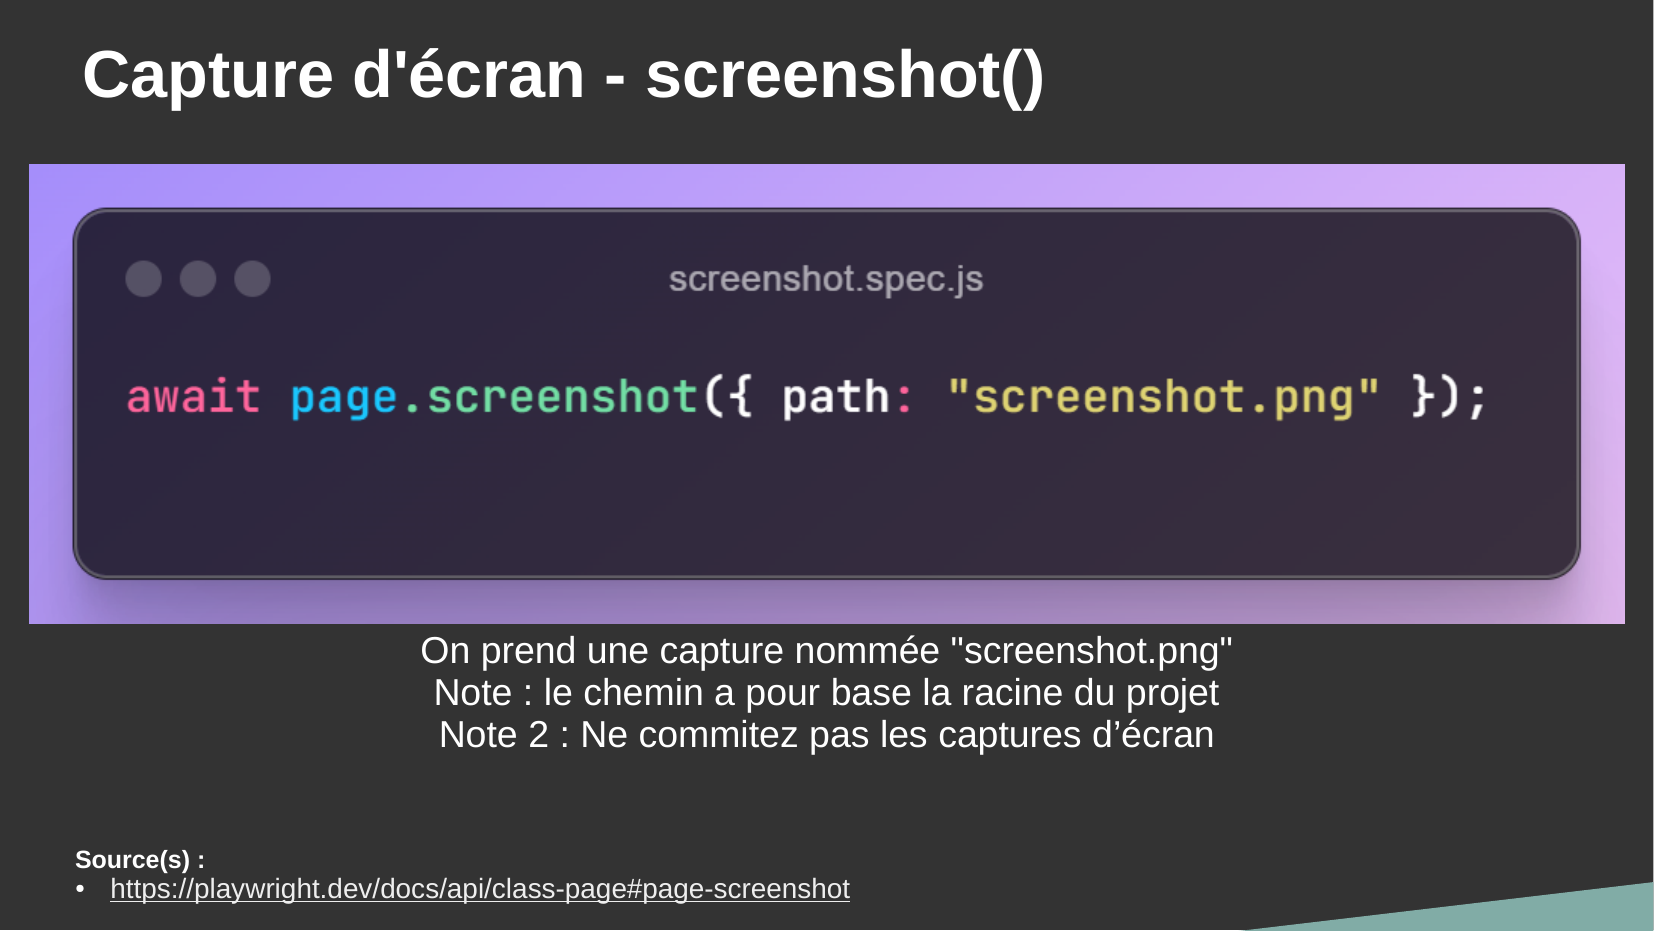

# Capture d'écran - screenshot()
On prend une capture nommée "screenshot.png"
Note : le chemin a pour base la racine du projet
Note 2 : Ne commitez pas les captures d’écran
Source(s) :
https://playwright.dev/docs/api/class-page#page-screenshot